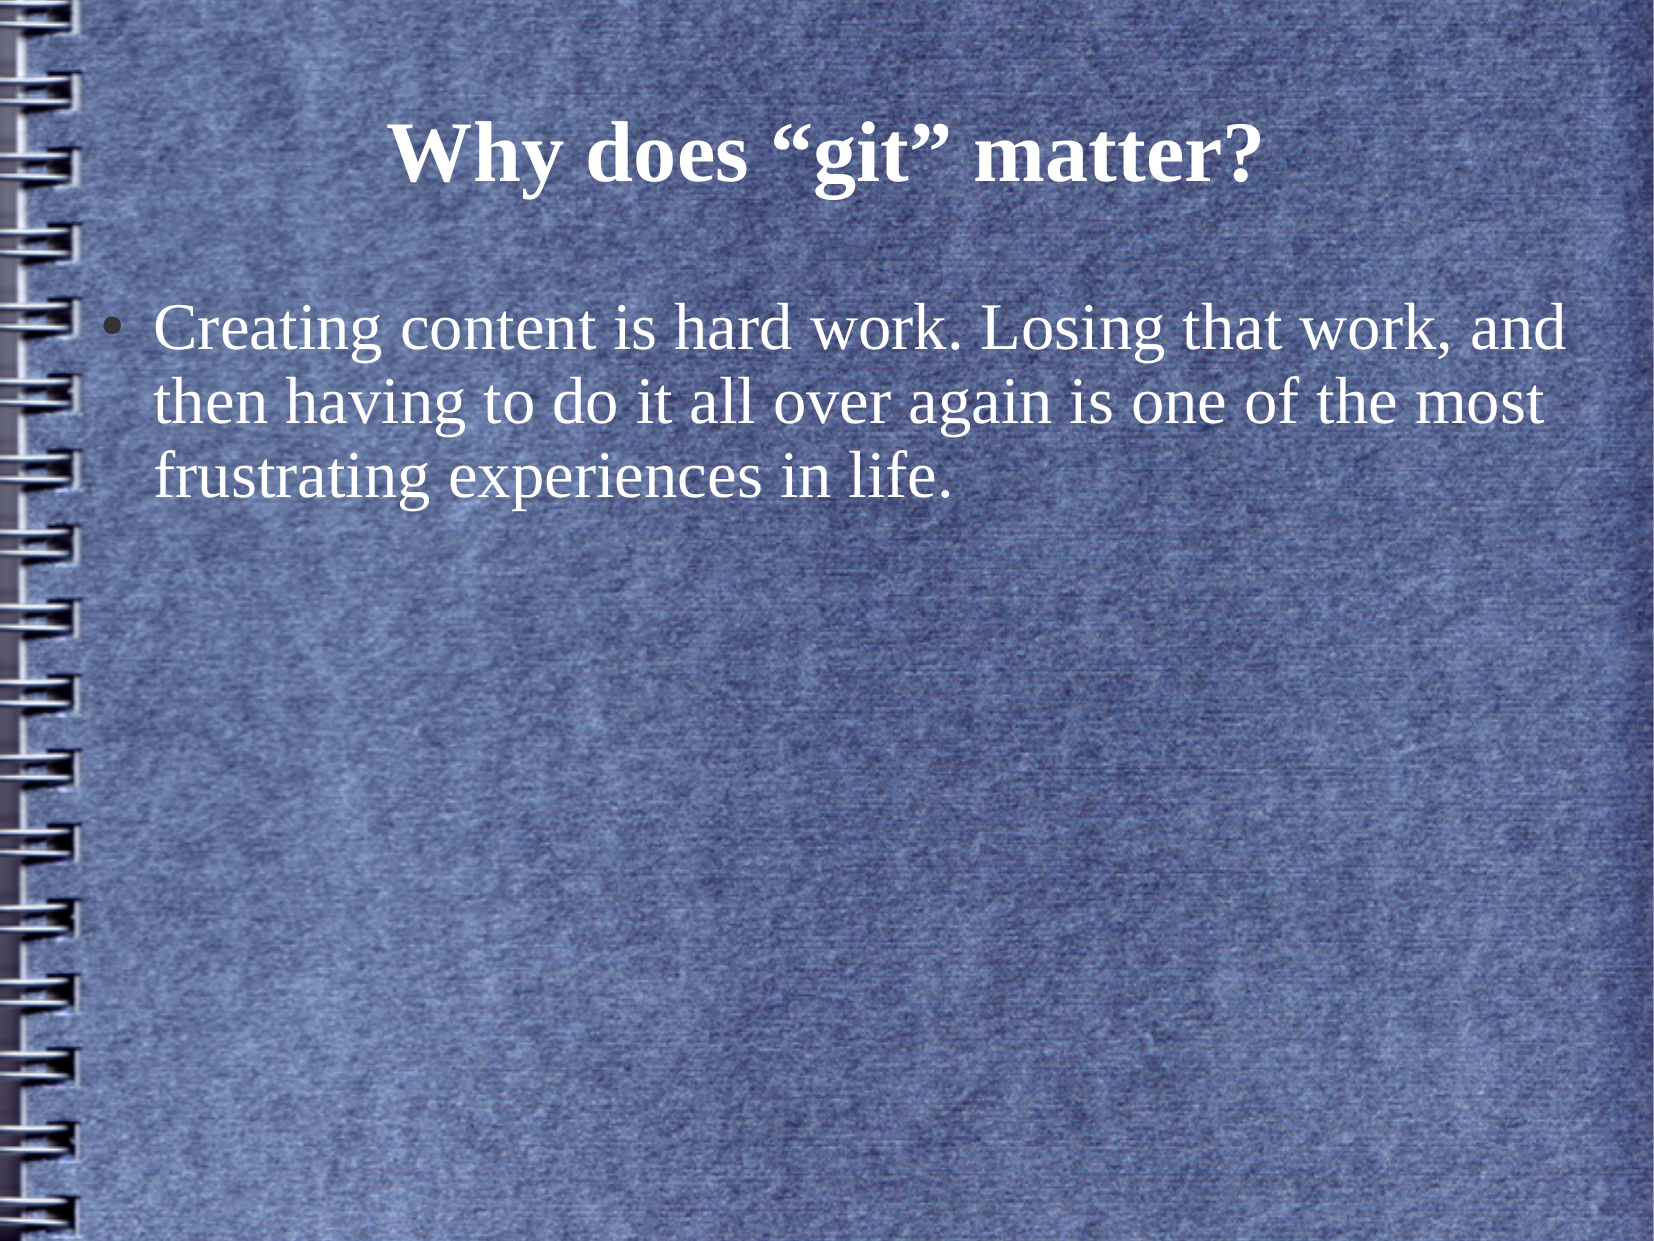

# Why does “git” matter?
Creating content is hard work. Losing that work, and then having to do it all over again is one of the most frustrating experiences in life.